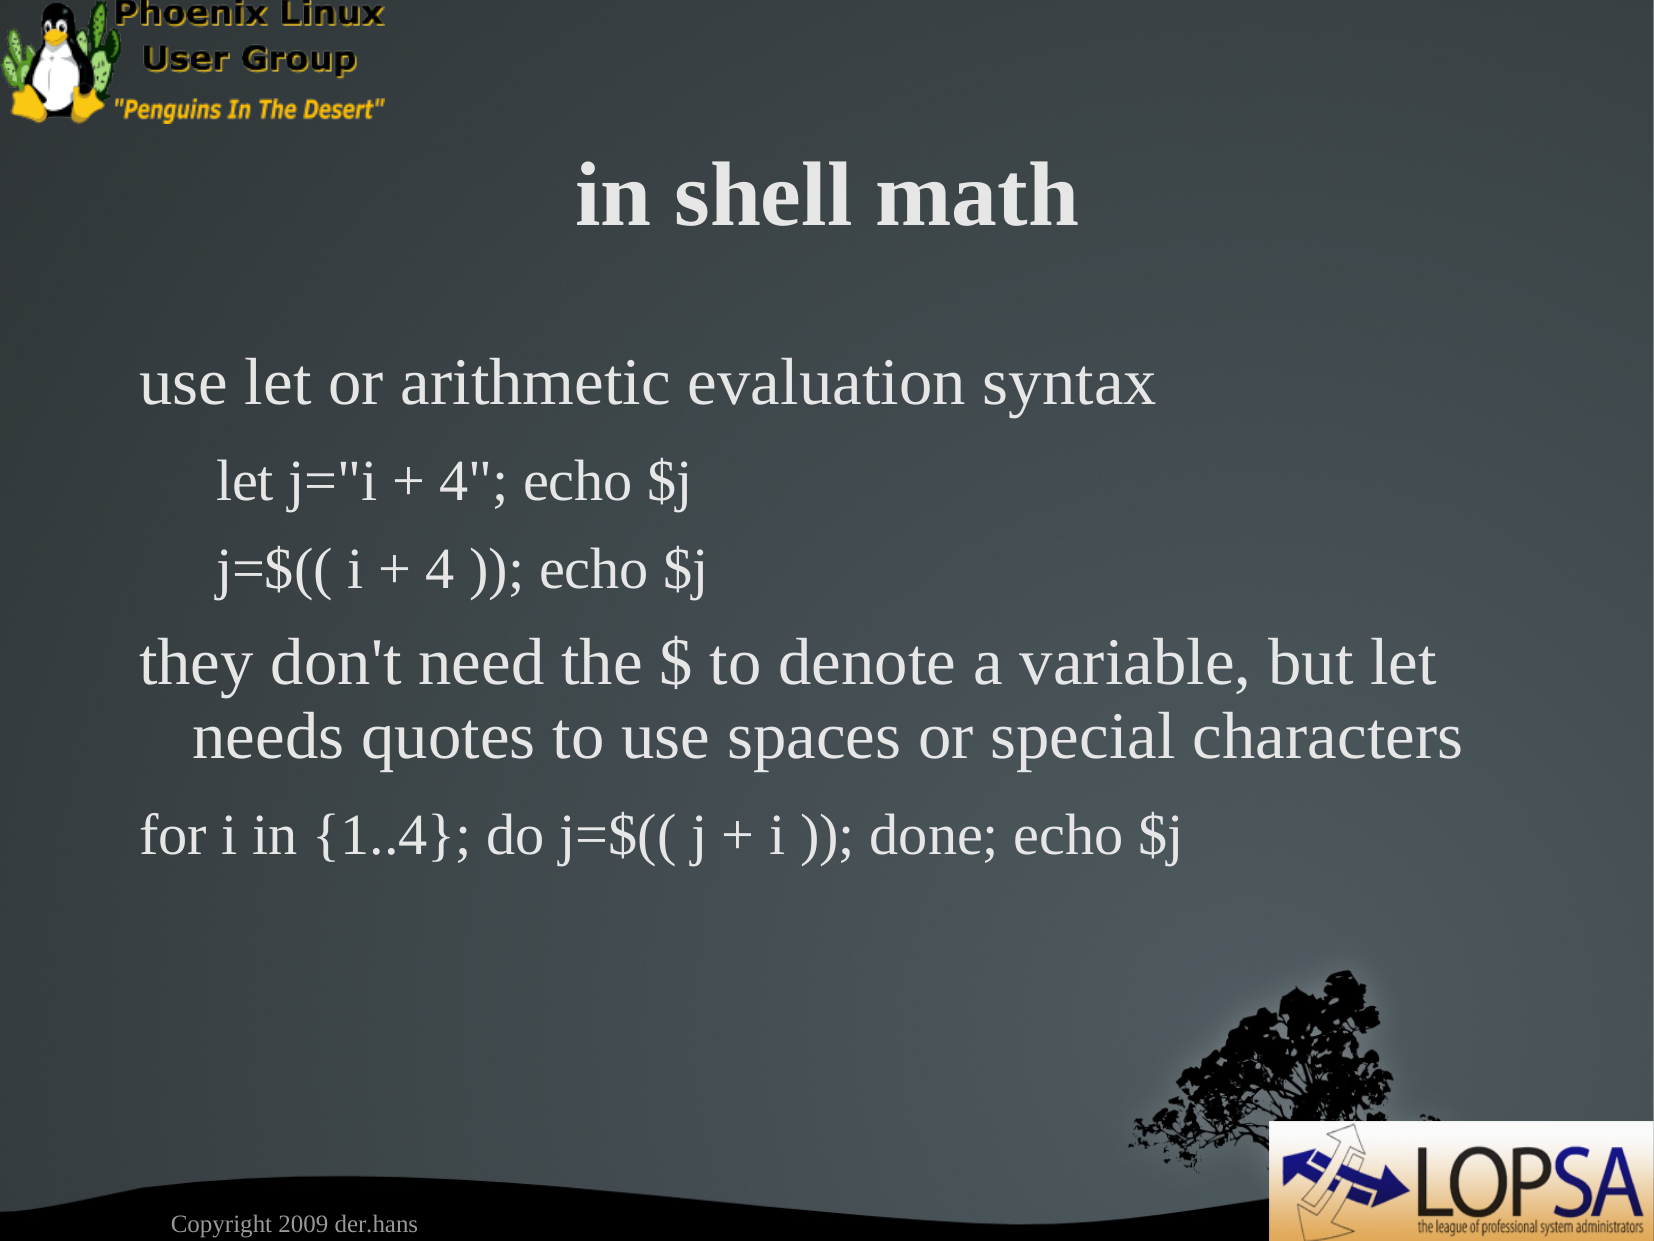

# in shell math
use let or arithmetic evaluation syntax
let j="i + 4"; echo $j
j=$(( i + 4 )); echo $j
they don't need the $ to denote a variable, but let needs quotes to use spaces or special characters
for i in {1..4}; do j=$(( j + i )); done; echo $j